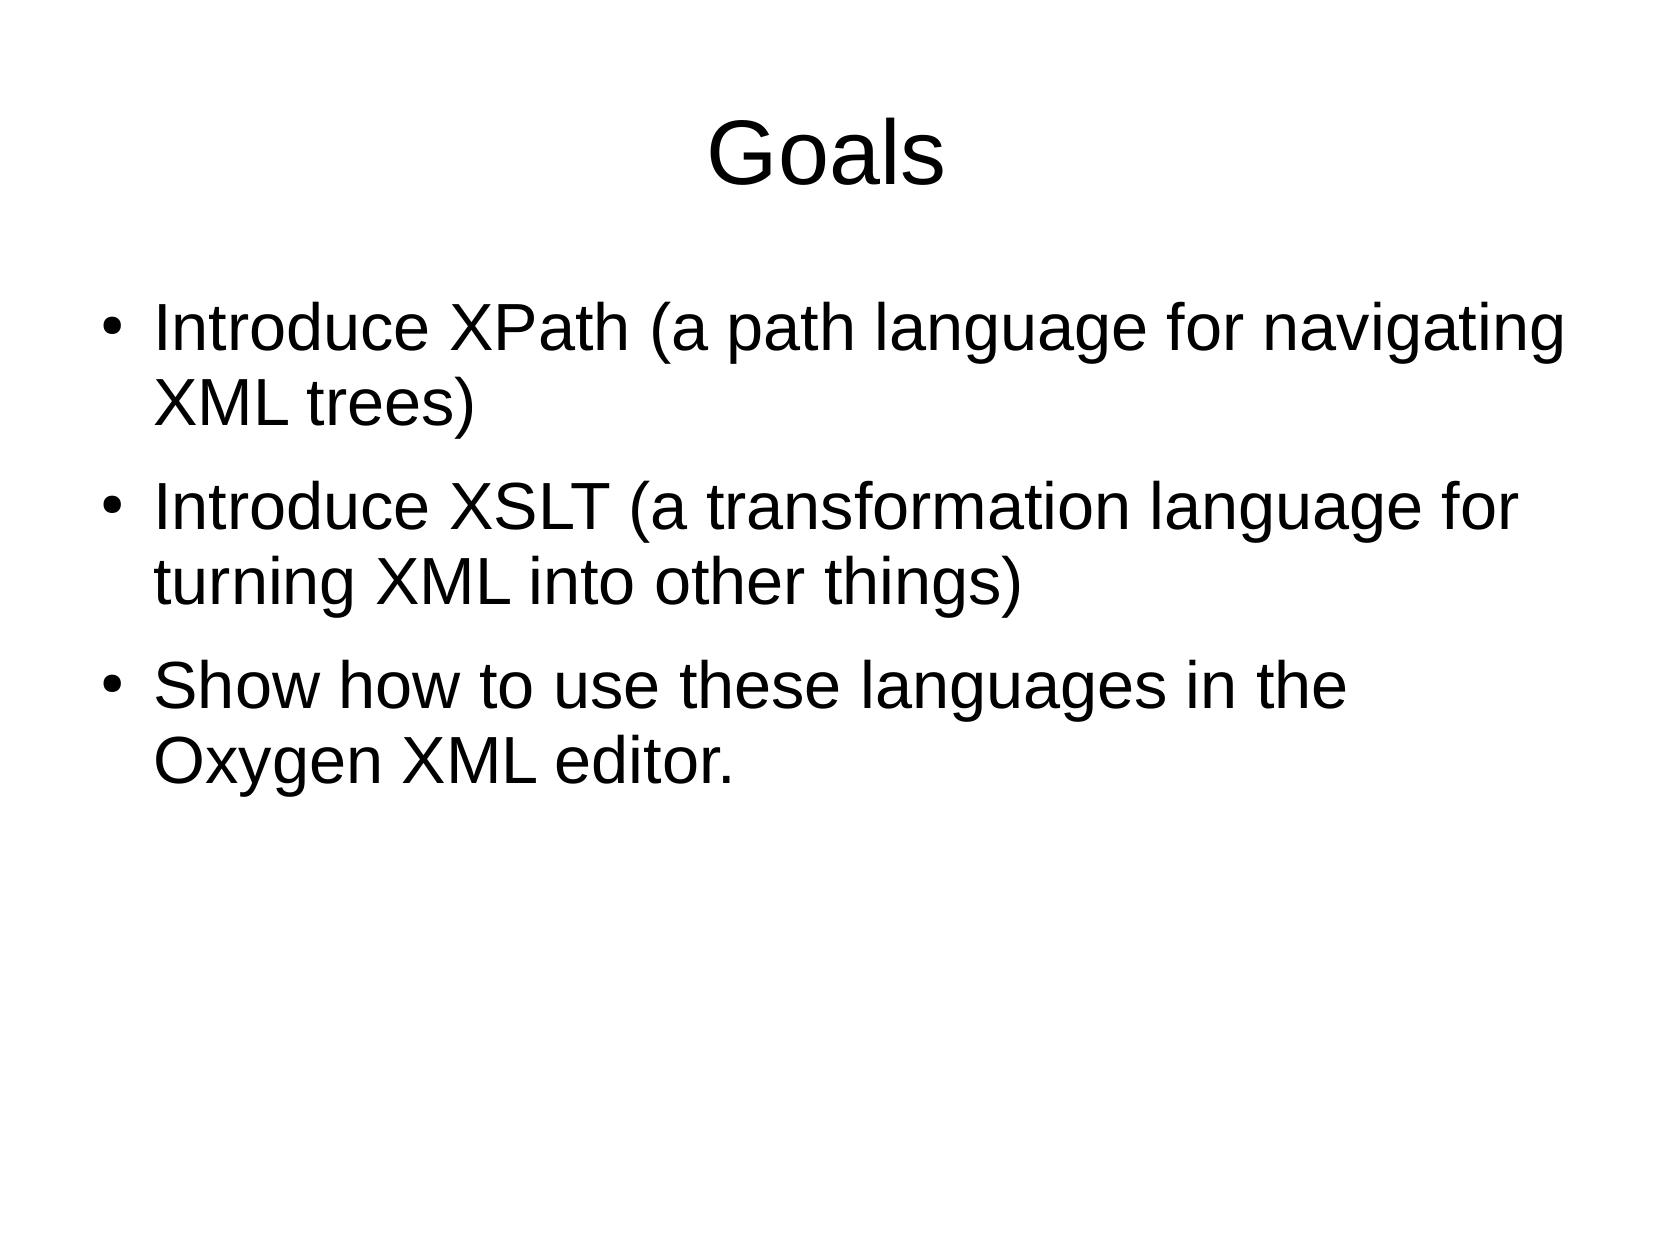

# Goals
Introduce XPath (a path language for navigating XML trees)
Introduce XSLT (a transformation language for turning XML into other things)
Show how to use these languages in the Oxygen XML editor.